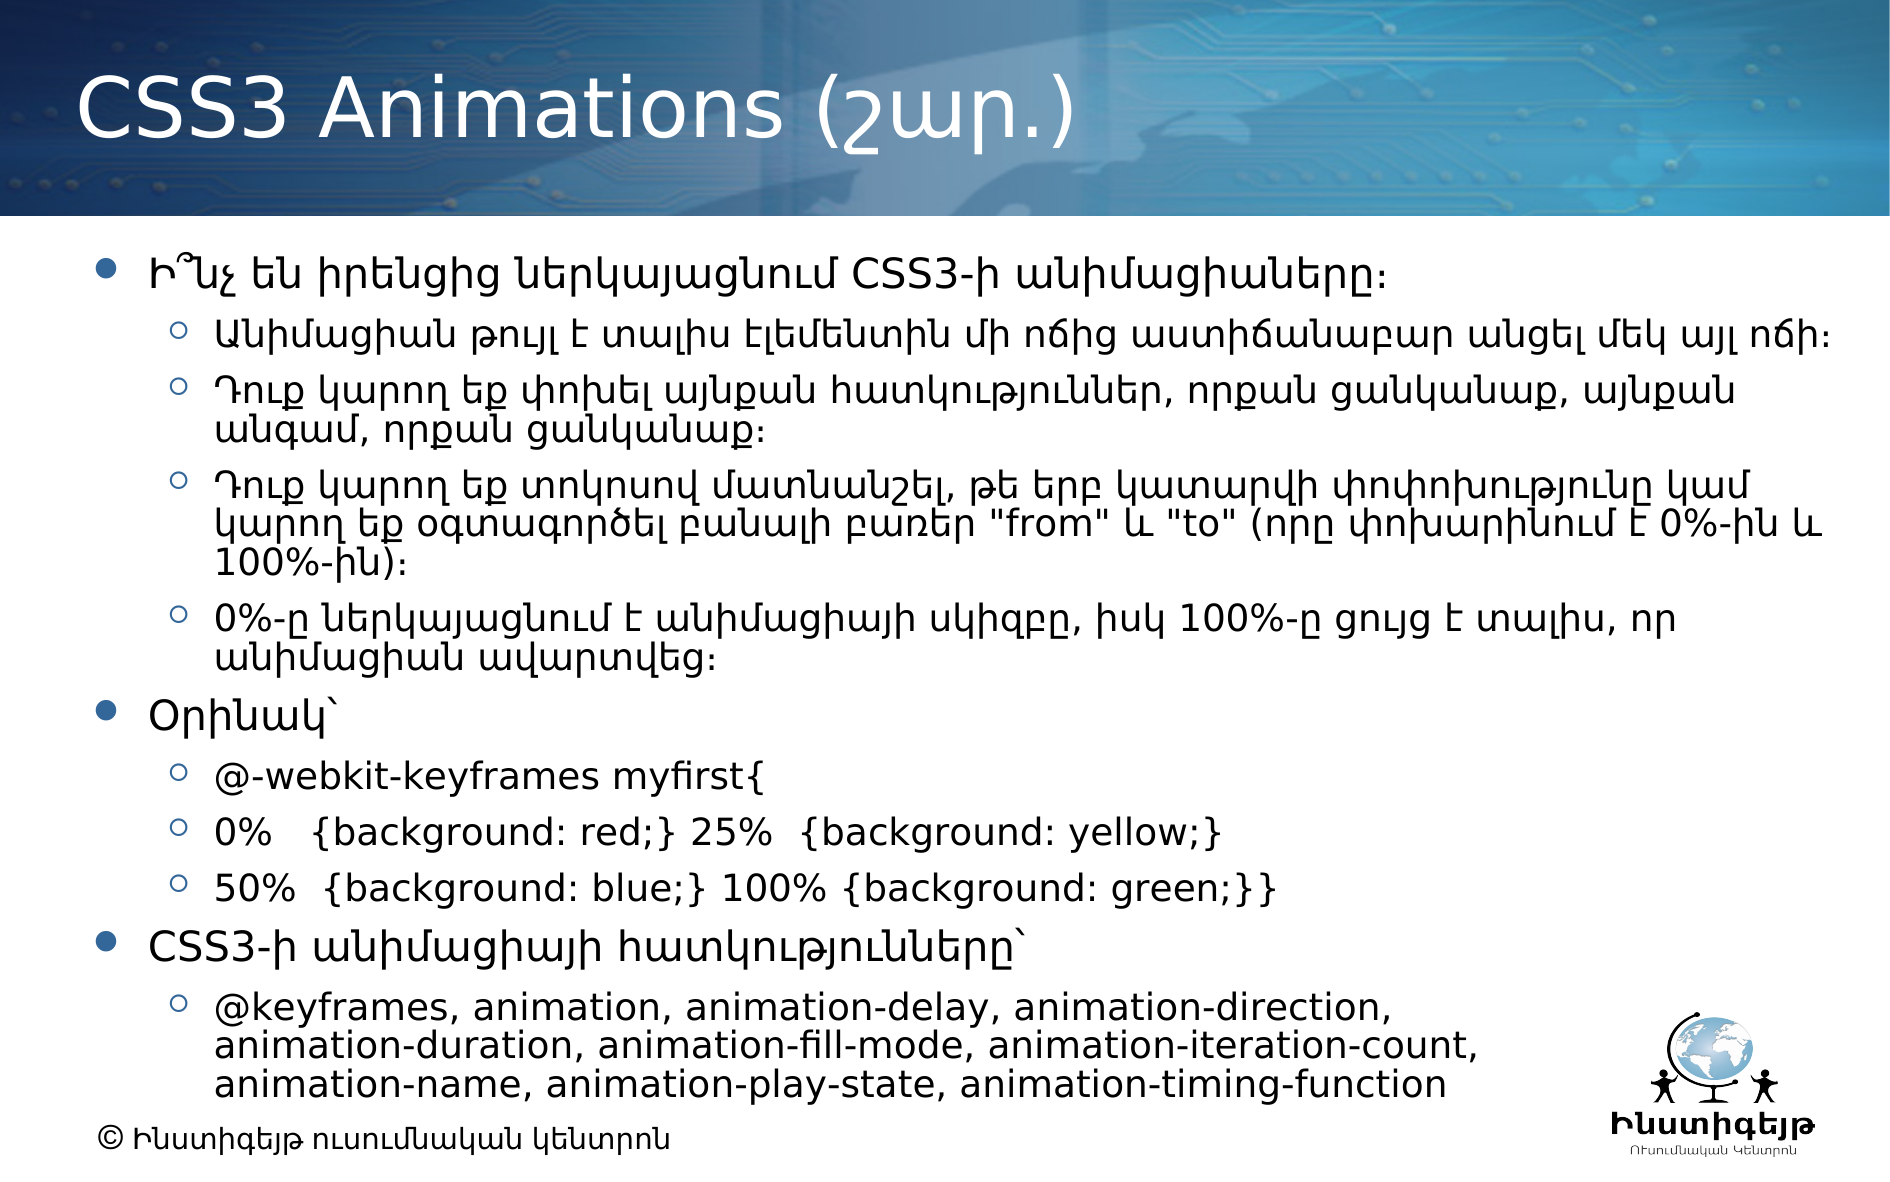

CSS3 Animations (շար.)
# Ի՞նչ են իրենցից ներկայացնում CSS3-ի անիմացիաները։
Անիմացիան թույլ է տալիս էլեմենտին մի ոճից աստիճանաբար անցել մեկ այլ ոճի։
Դուք կարող եք փոխել այնքան հատկություններ, որքան ցանկանաք, այնքան անգամ, որքան ցանկանաք։
Դուք կարող եք տոկոսով մատնանշել, թե երբ կատարվի փոփոխությունը կամ կարող եք օգտագործել բանալի բառեր "from" և "to" (որը փոխարինում է 0%-ին և 100%-ին)։
0%-ը ներկայացնում է անիմացիայի սկիզբը, իսկ 100%-ը ցույց է տալիս, որ անիմացիան ավարտվեց։
Օրինակ՝
@-webkit-keyframes myfirst{
0% {background: red;} 25% {background: yellow;}
50% {background: blue;} 100% {background: green;}}
CSS3-ի անիմացիայի հատկությունները՝
@keyframes, animation, animation-delay, animation-direction,
animation-duration, animation-fill-mode, animation-iteration-count,
animation-name, animation-play-state, animation-timing-function